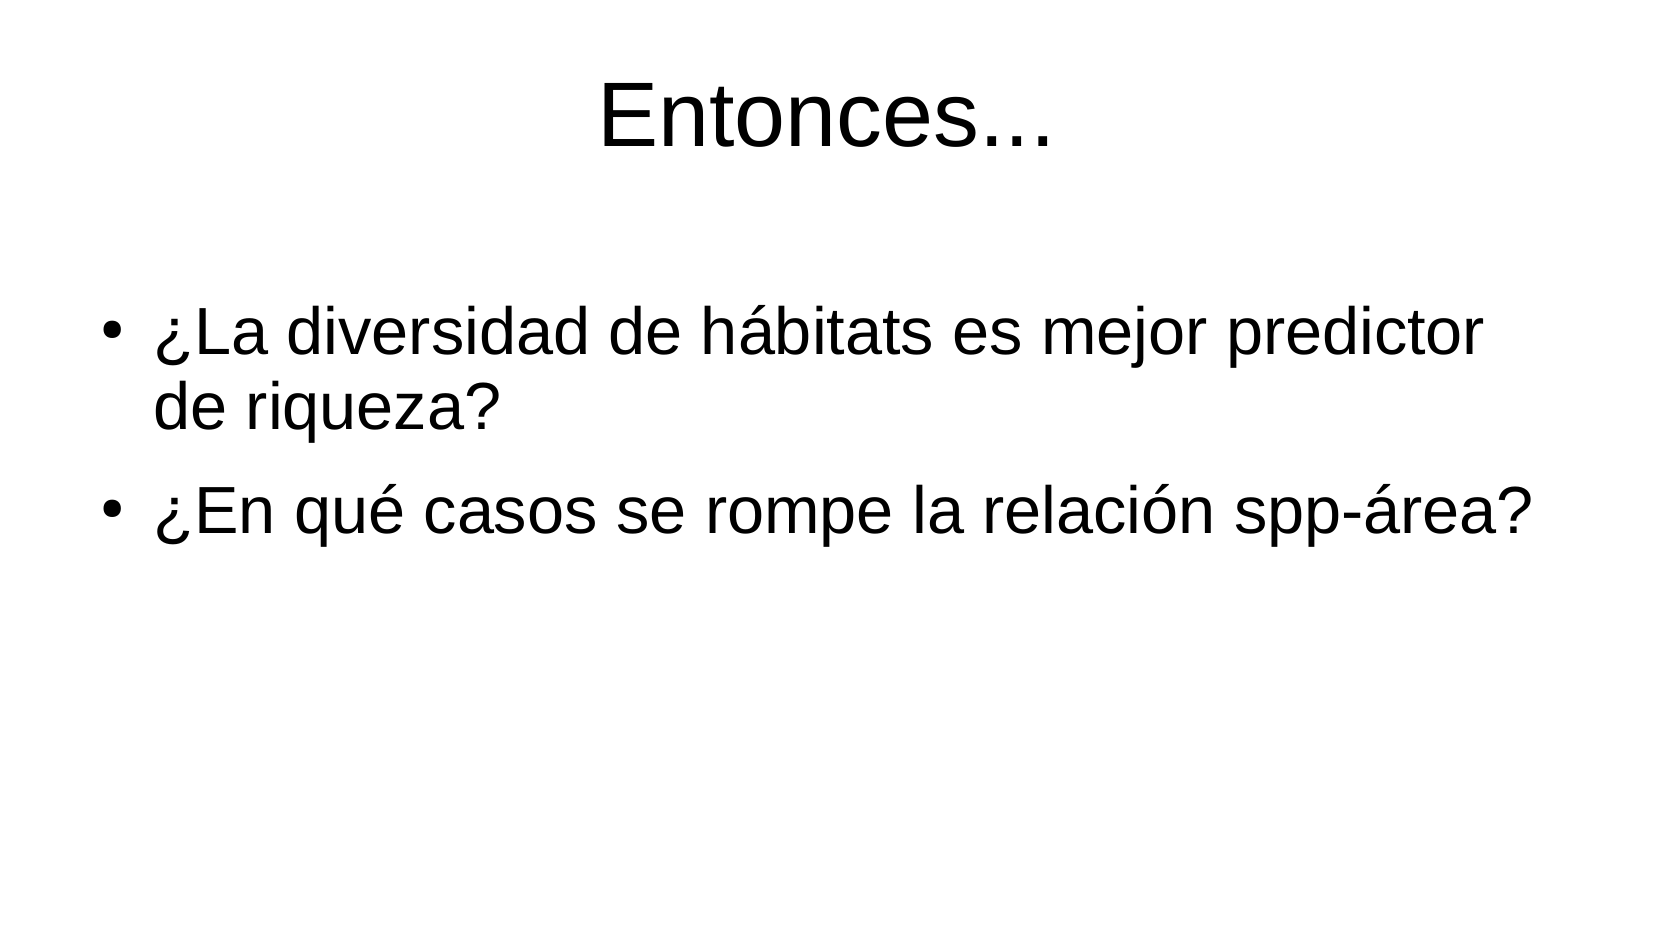

# Entonces...
¿La diversidad de hábitats es mejor predictor de riqueza?
¿En qué casos se rompe la relación spp-área?